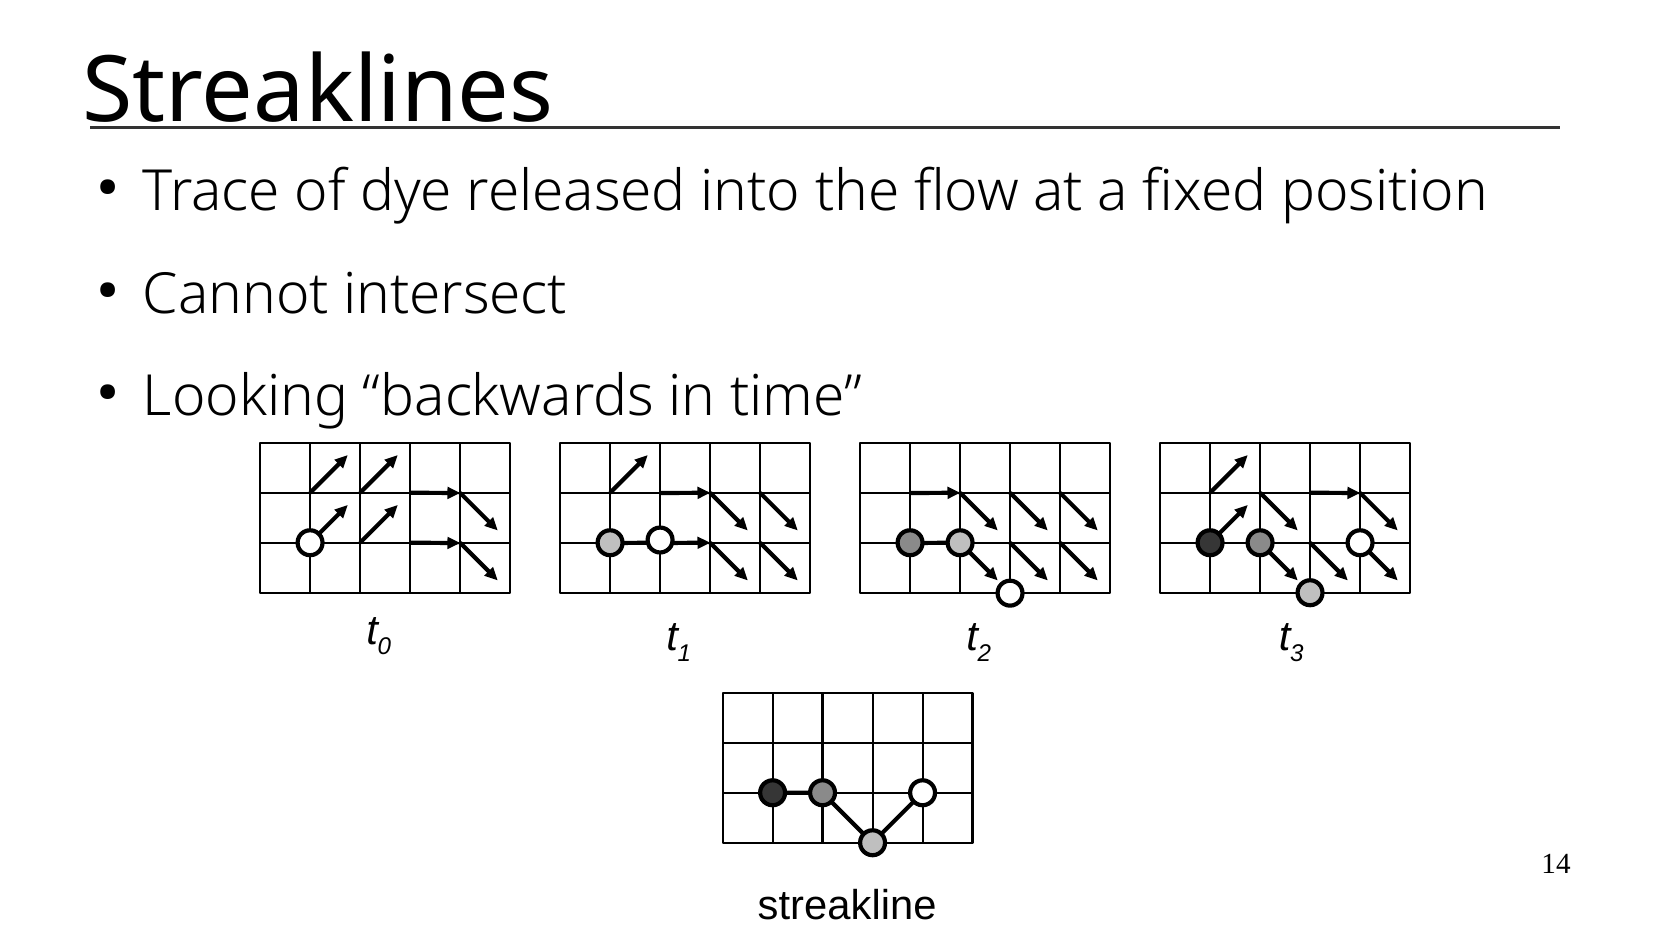

# Streaklines
Trace of dye released into the flow at a fixed position
Cannot intersect
Looking “backwards in time”
t0
t1
t2
t3
14
streakline